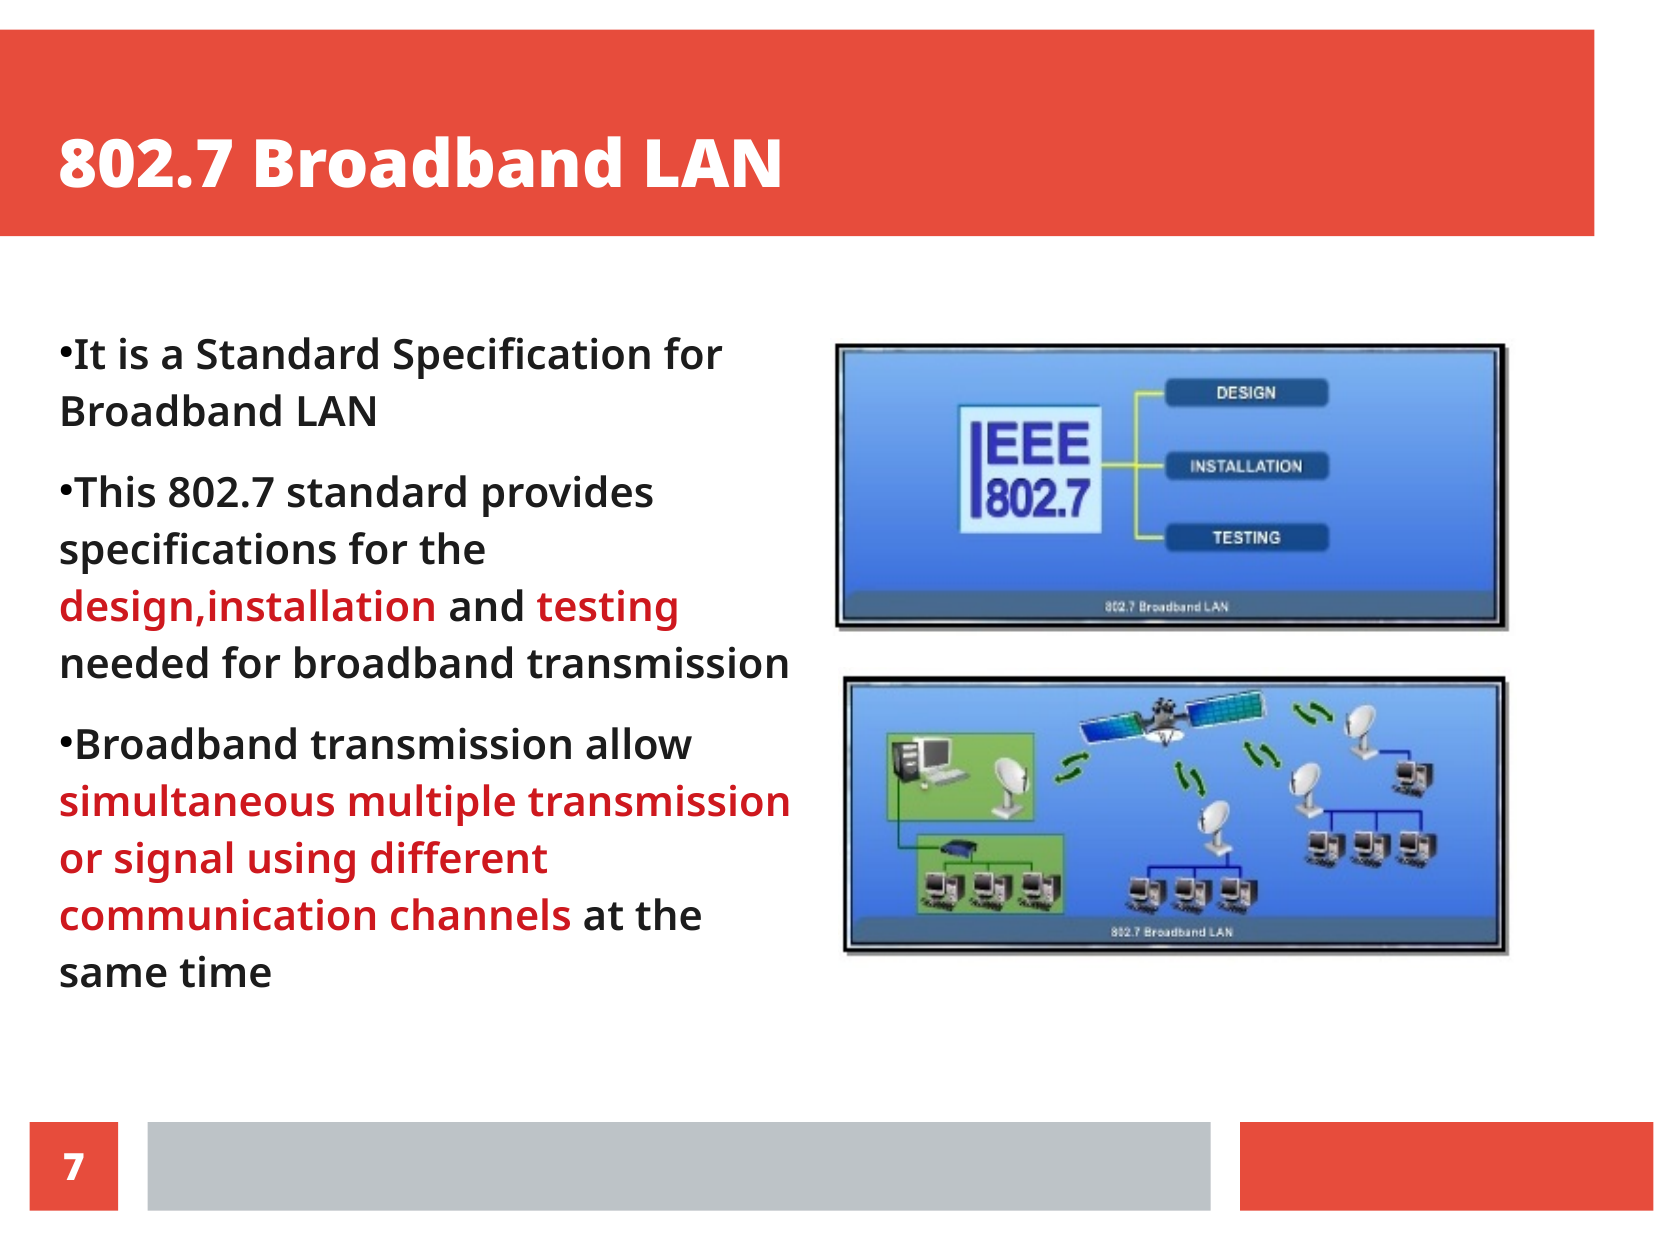

# 802.7 Broadband LAN
It is a Standard Specification for Broadband LAN
This 802.7 standard provides specifications for the design,installation and testing needed for broadband transmission
Broadband transmission allow simultaneous multiple transmission or signal using different communication channels at the same time
7